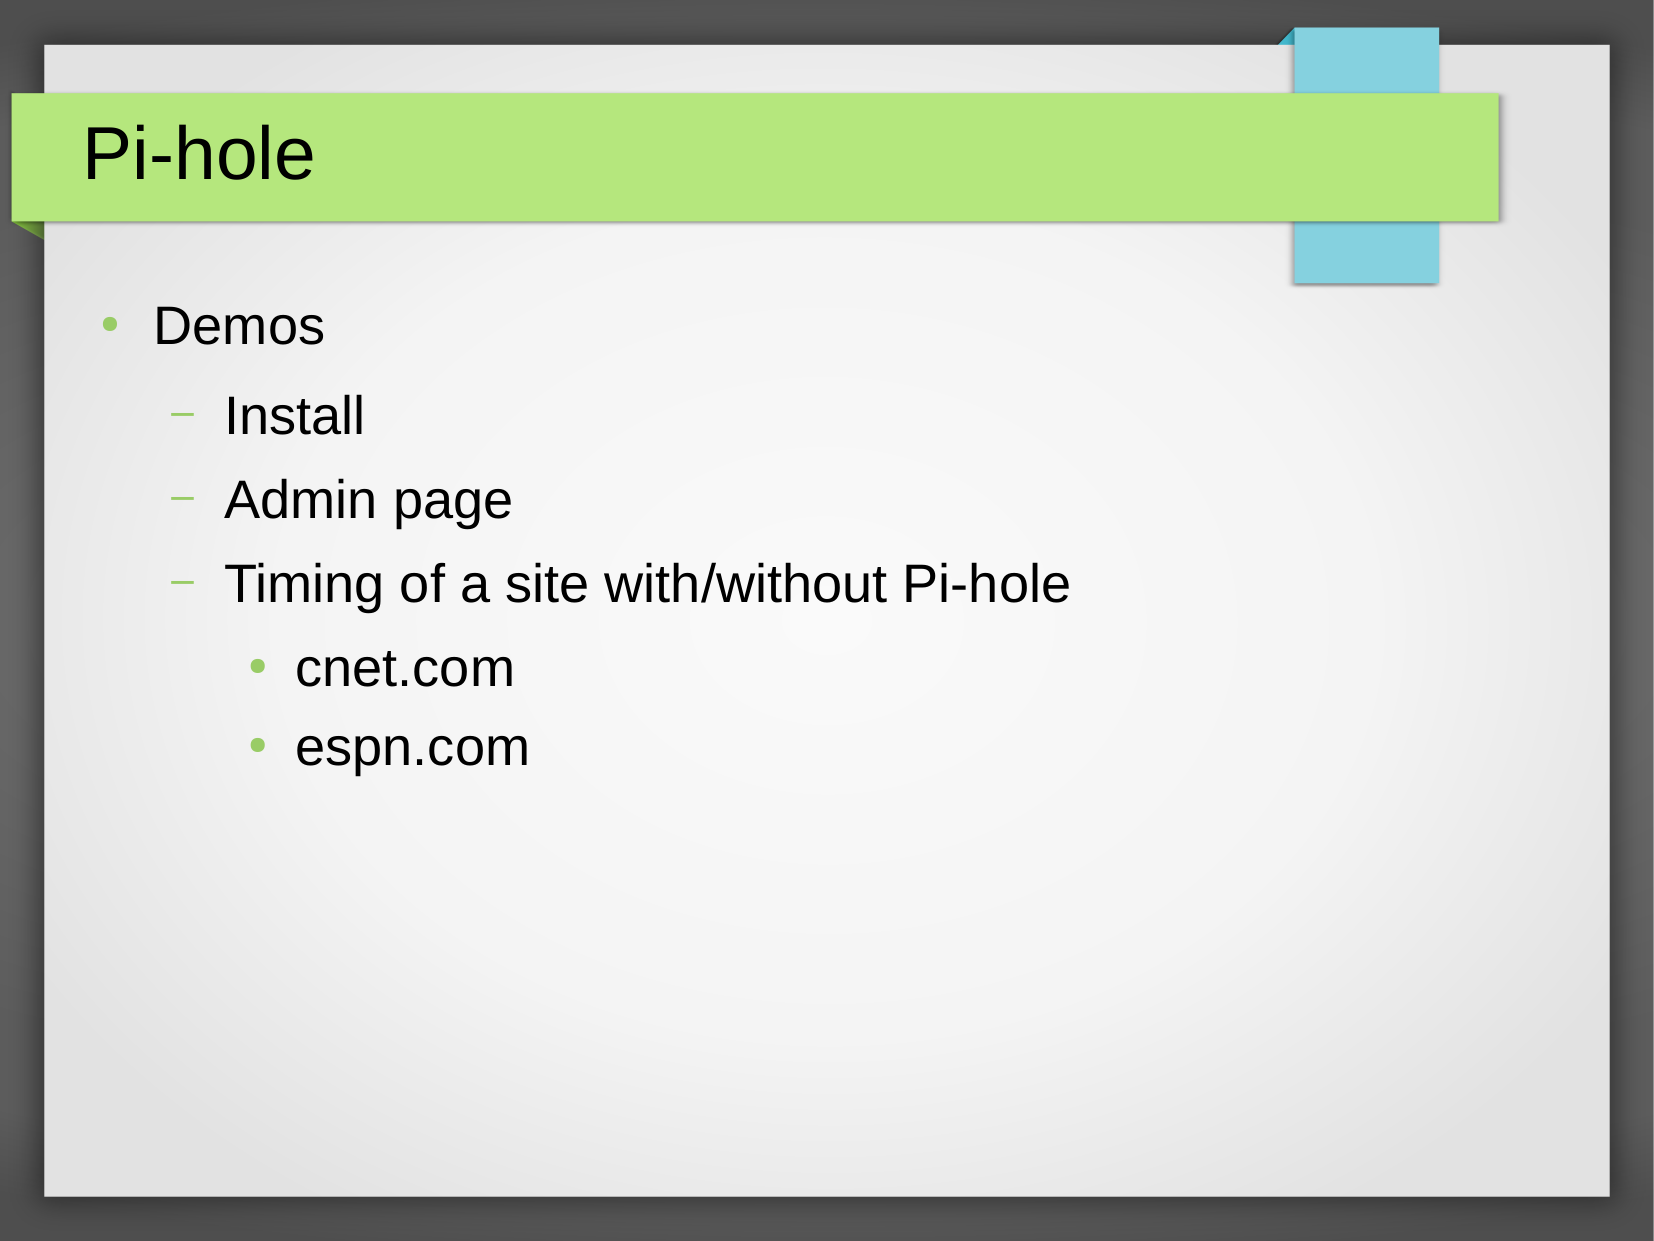

# Pi-hole
Demos
Install
Admin page
Timing of a site with/without Pi-hole
cnet.com
espn.com